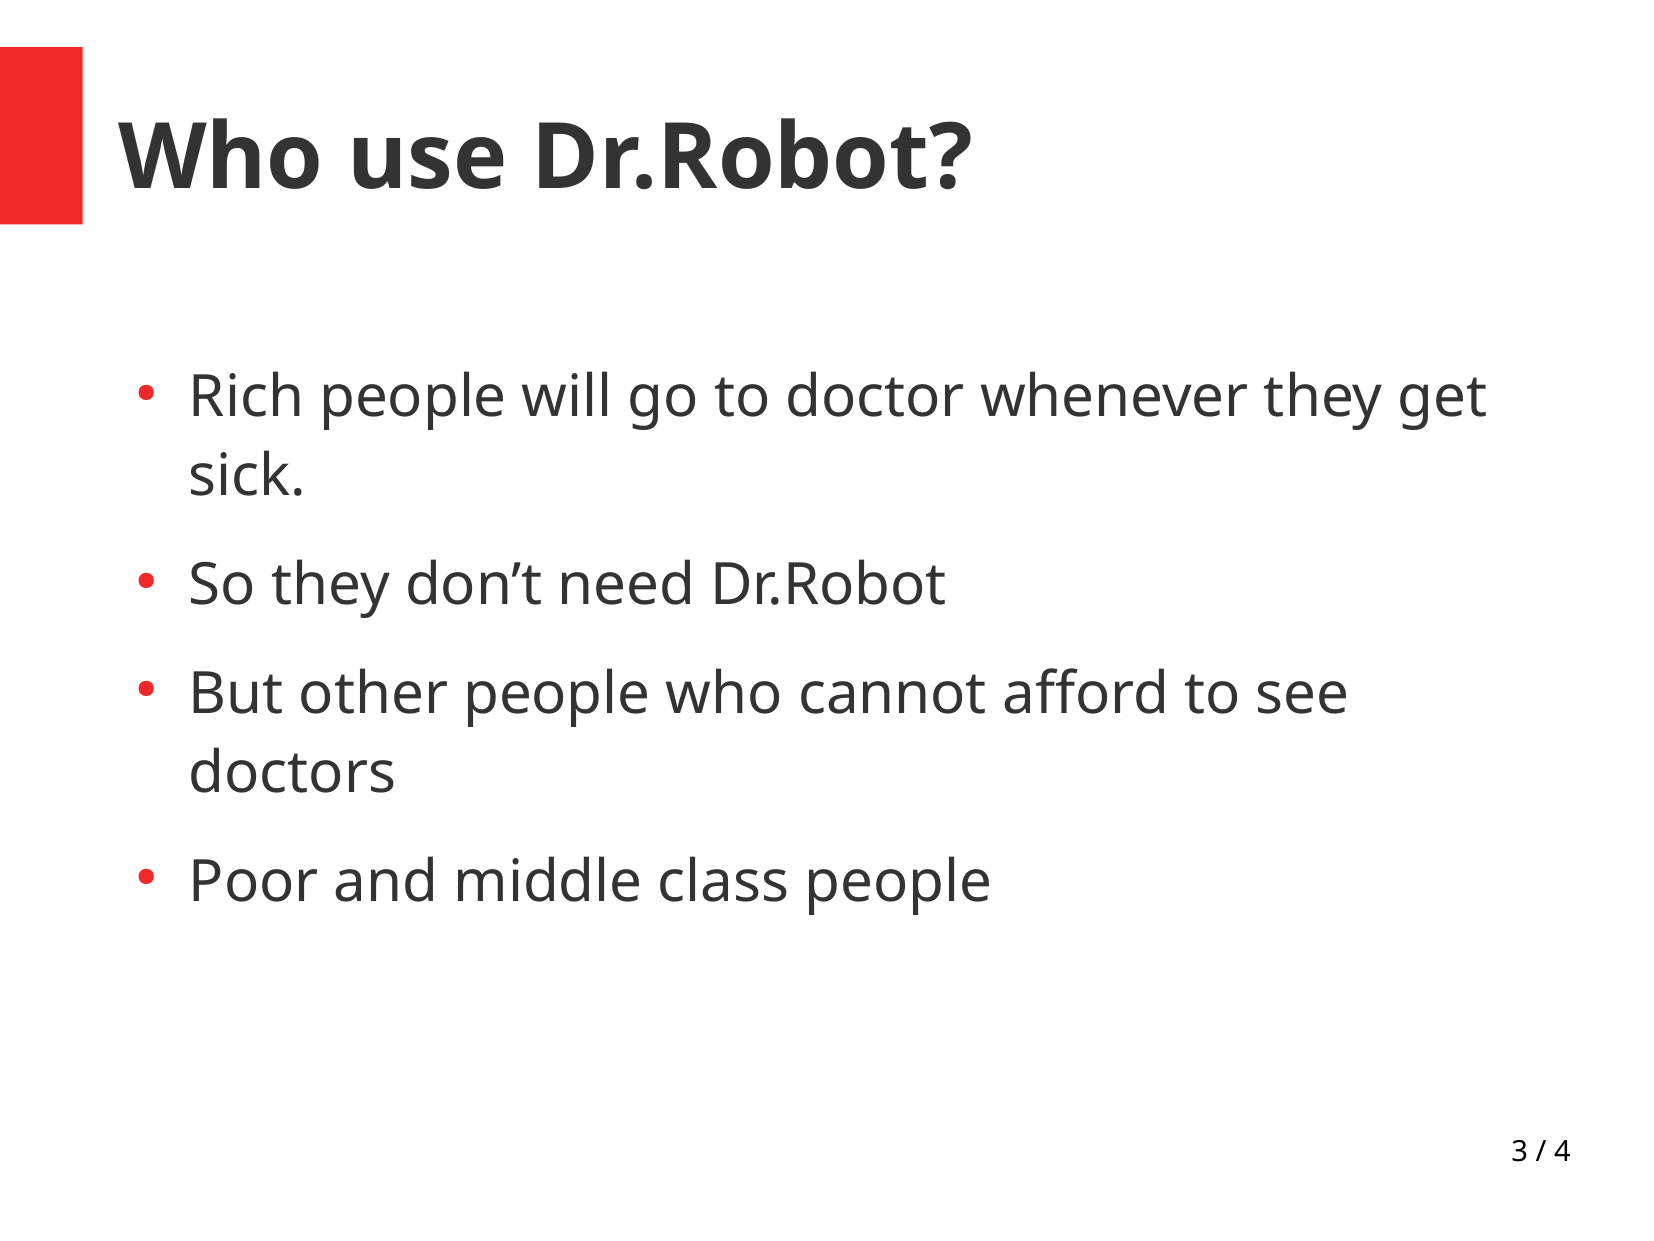

# Who use Dr.Robot?
Rich people will go to doctor whenever they get sick.
So they don’t need Dr.Robot
But other people who cannot afford to see doctors
Poor and middle class people
3